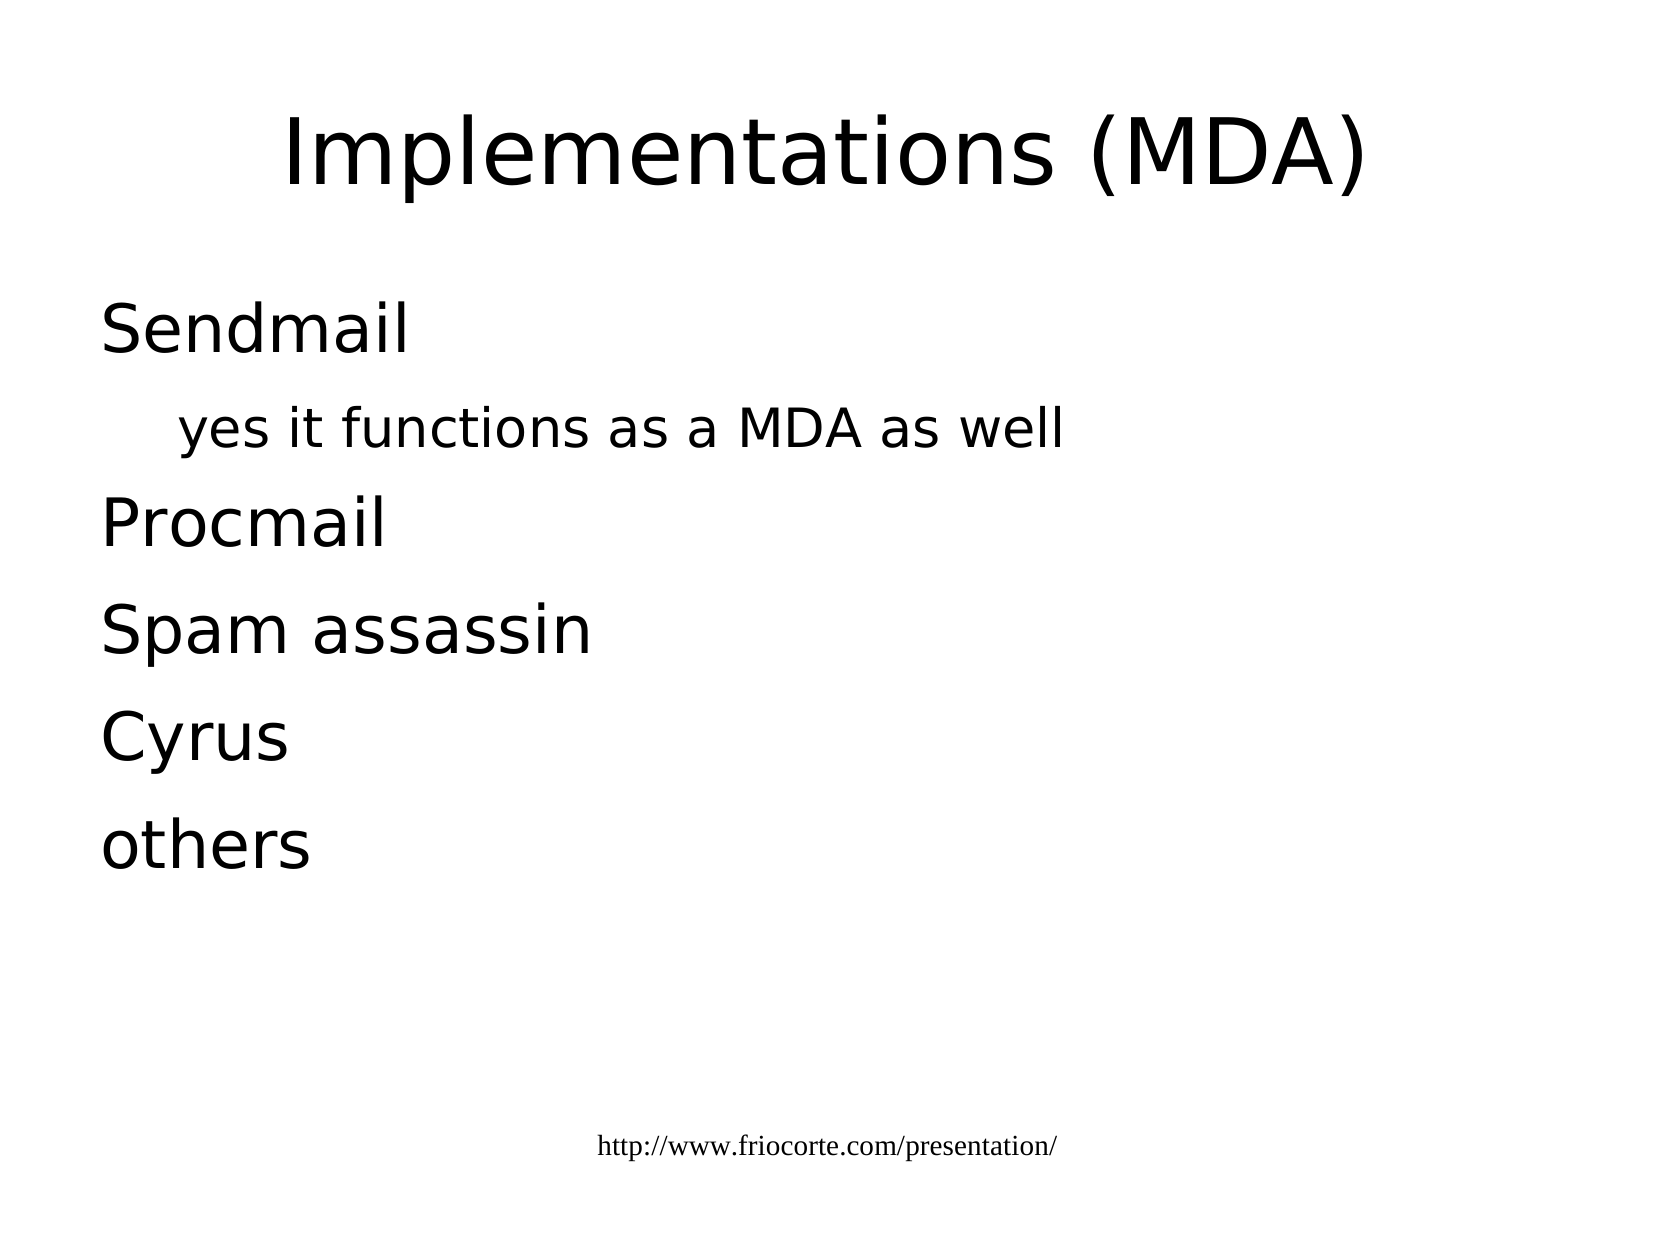

# Implementations (MDA)
Sendmail
yes it functions as a MDA as well
Procmail
Spam assassin
Cyrus
others
http://www.friocorte.com/presentation/